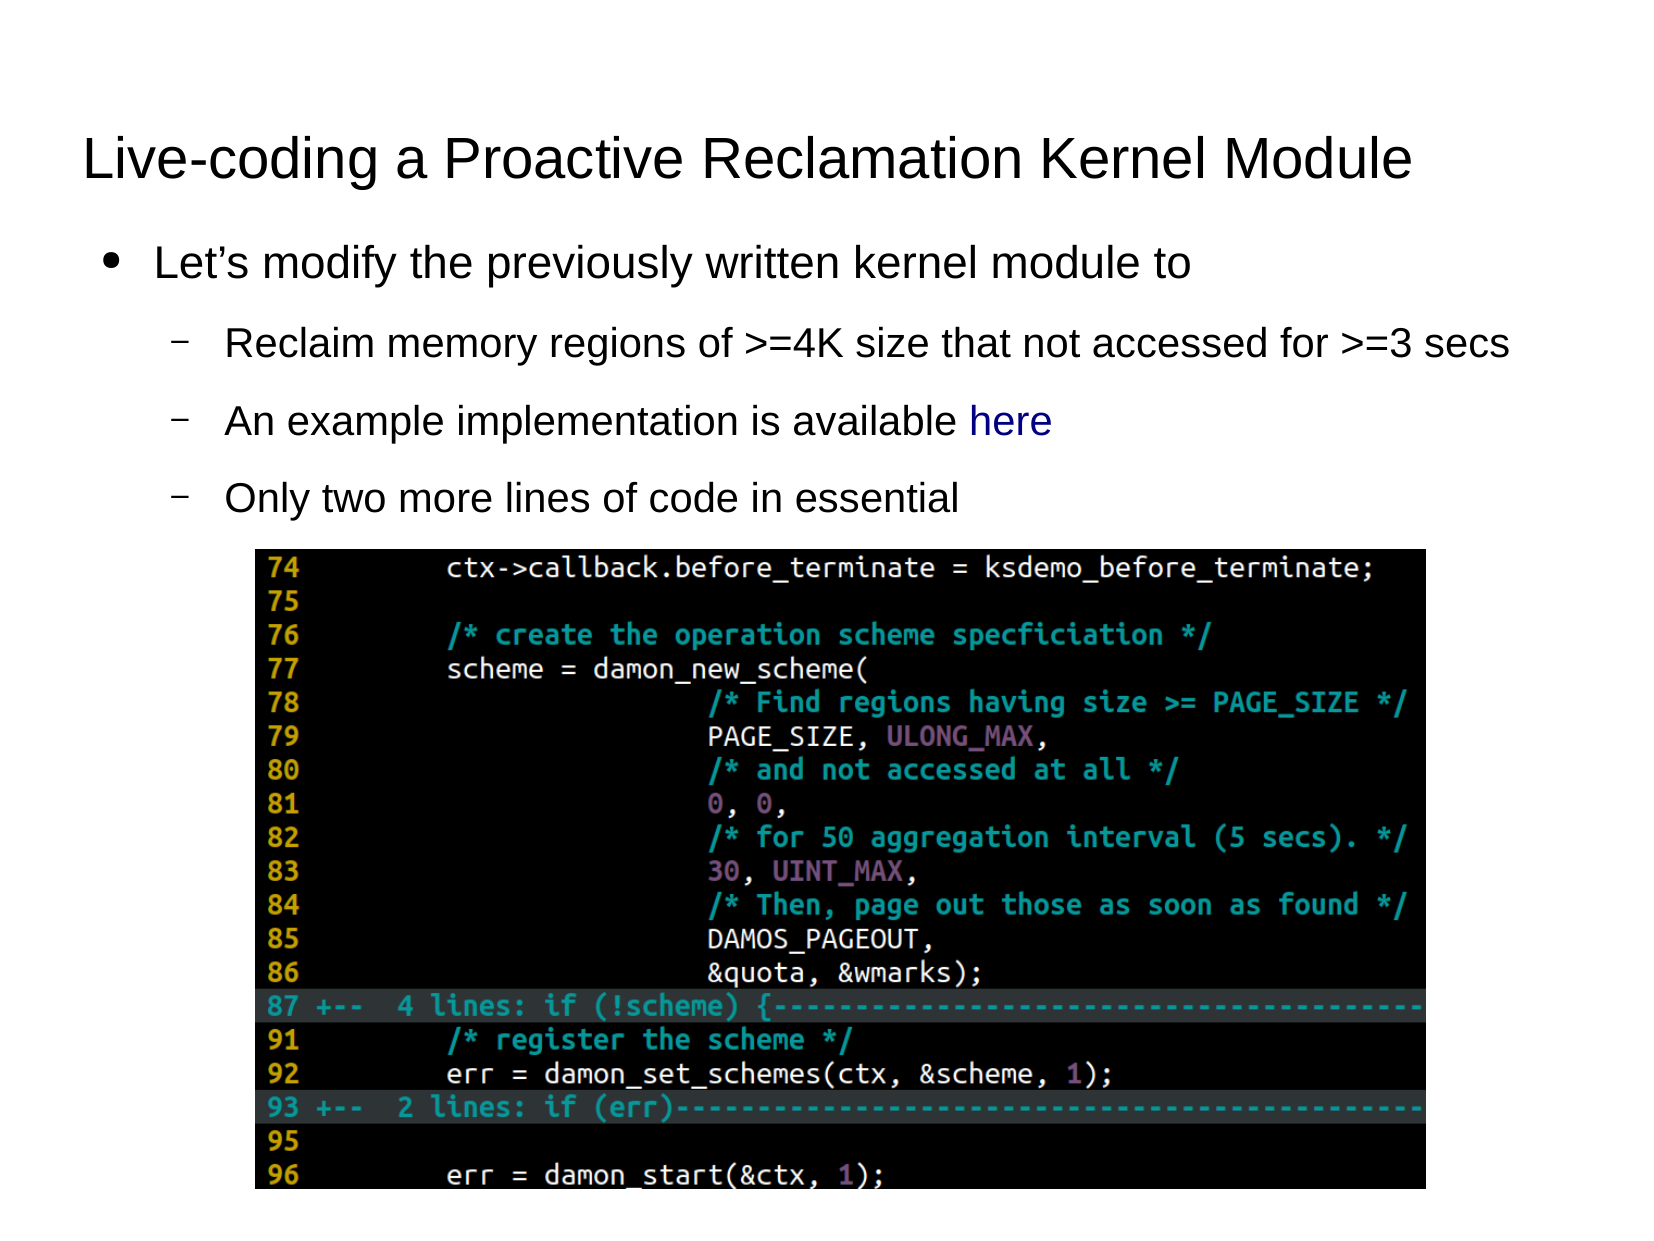

# Live-coding a Proactive Reclamation Kernel Module
Let’s modify the previously written kernel module to
Reclaim memory regions of >=4K size that not accessed for >=3 secs
An example implementation is available here
Only two more lines of code in essential